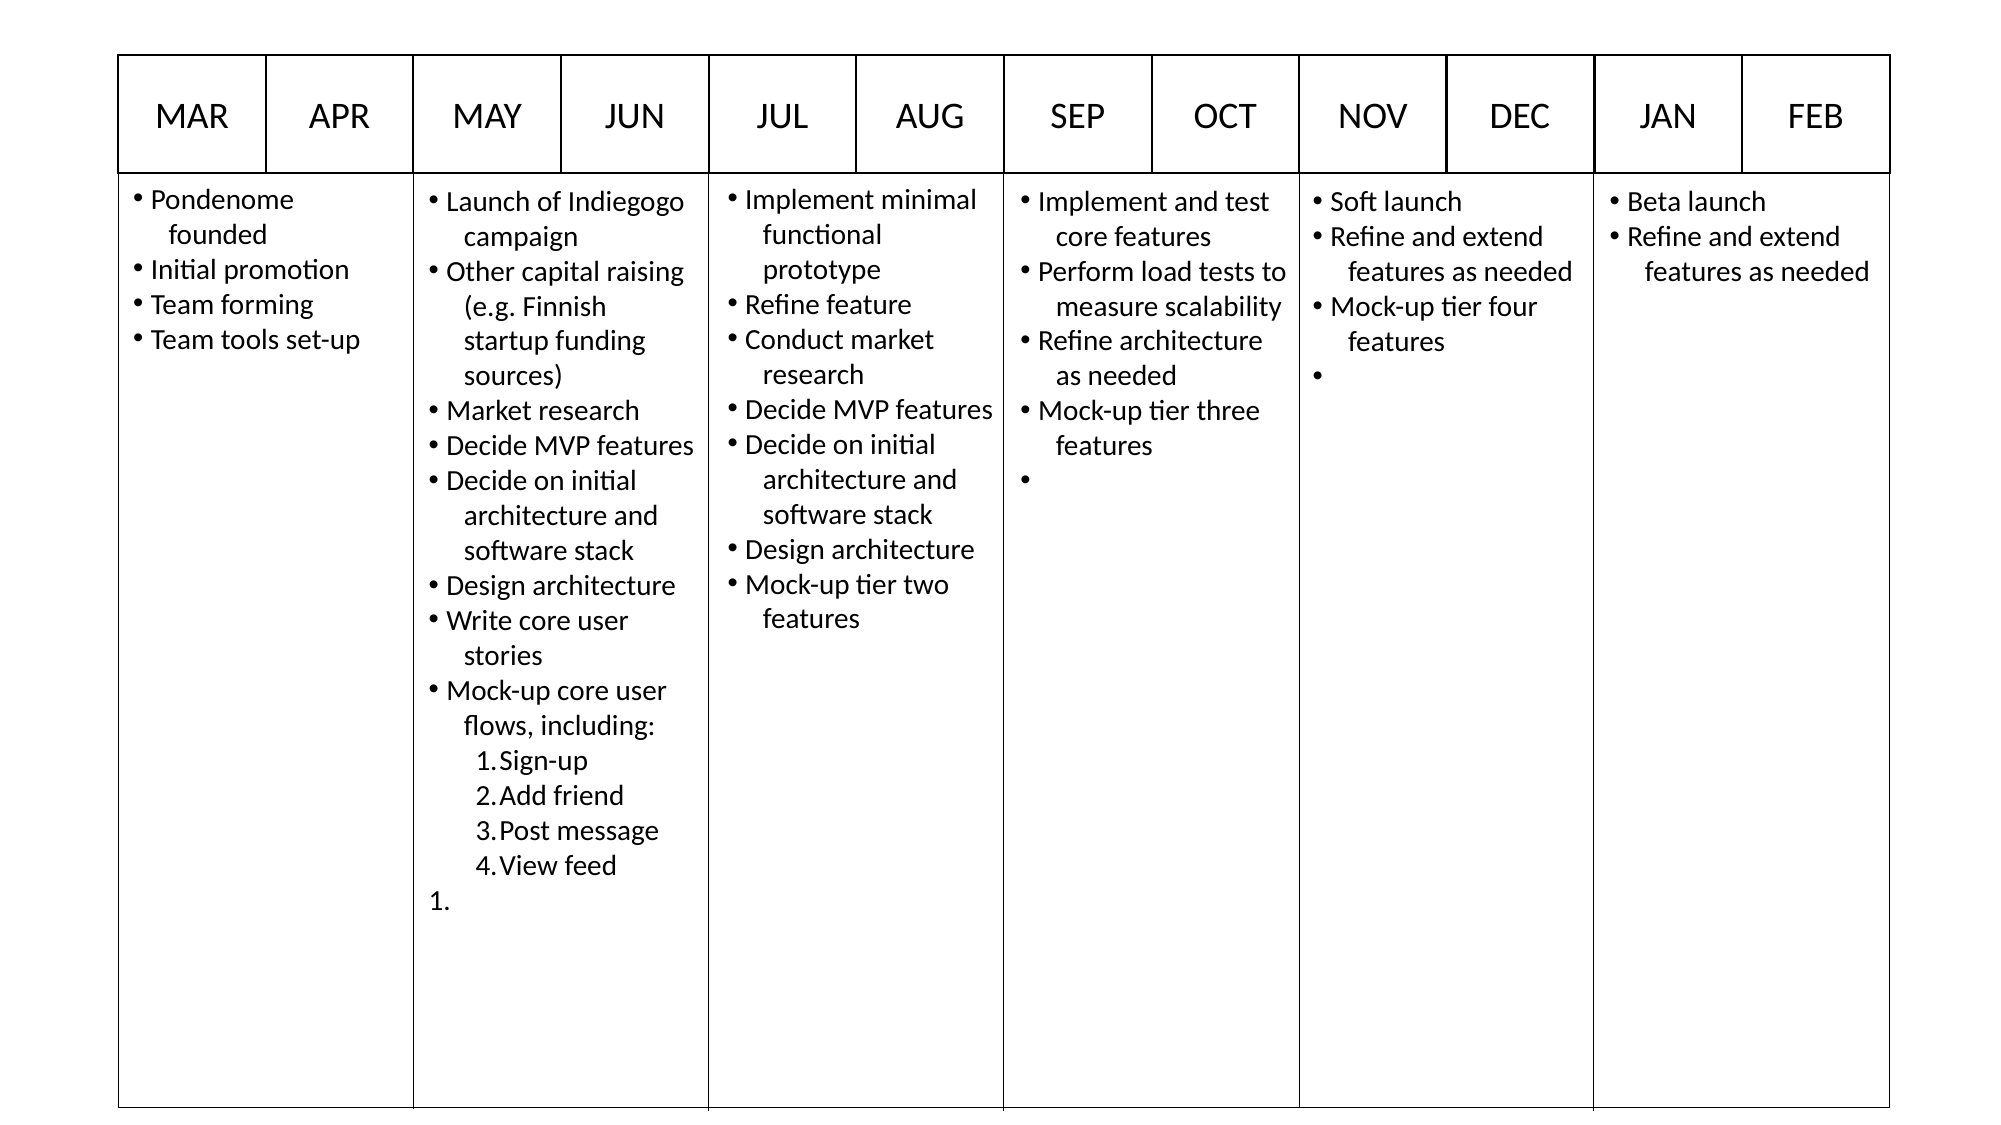

JAN
FEB
MAR
APR
MAY
JUN
JUL
AUG
SEP
OCT
NOV
DEC
Pondenome founded
Initial promotion
Team forming
Team tools set-up
Implement minimal functional prototype
Refine feature
Conduct market research
Decide MVP features
Decide on initial architecture and software stack
Design architecture
Mock-up tier two features
Launch of Indiegogo campaign
Other capital raising (e.g. Finnish startup funding sources)
Market research
Decide MVP features
Decide on initial architecture and software stack
Design architecture
Write core user stories
Mock-up core user flows, including:
Sign-up
Add friend
Post message
View feed
Implement and test core features
Perform load tests to measure scalability
Refine architecture as needed
Mock-up tier three features
Soft launch
Refine and extend features as needed
Mock-up tier four features
Beta launch
Refine and extend features as needed